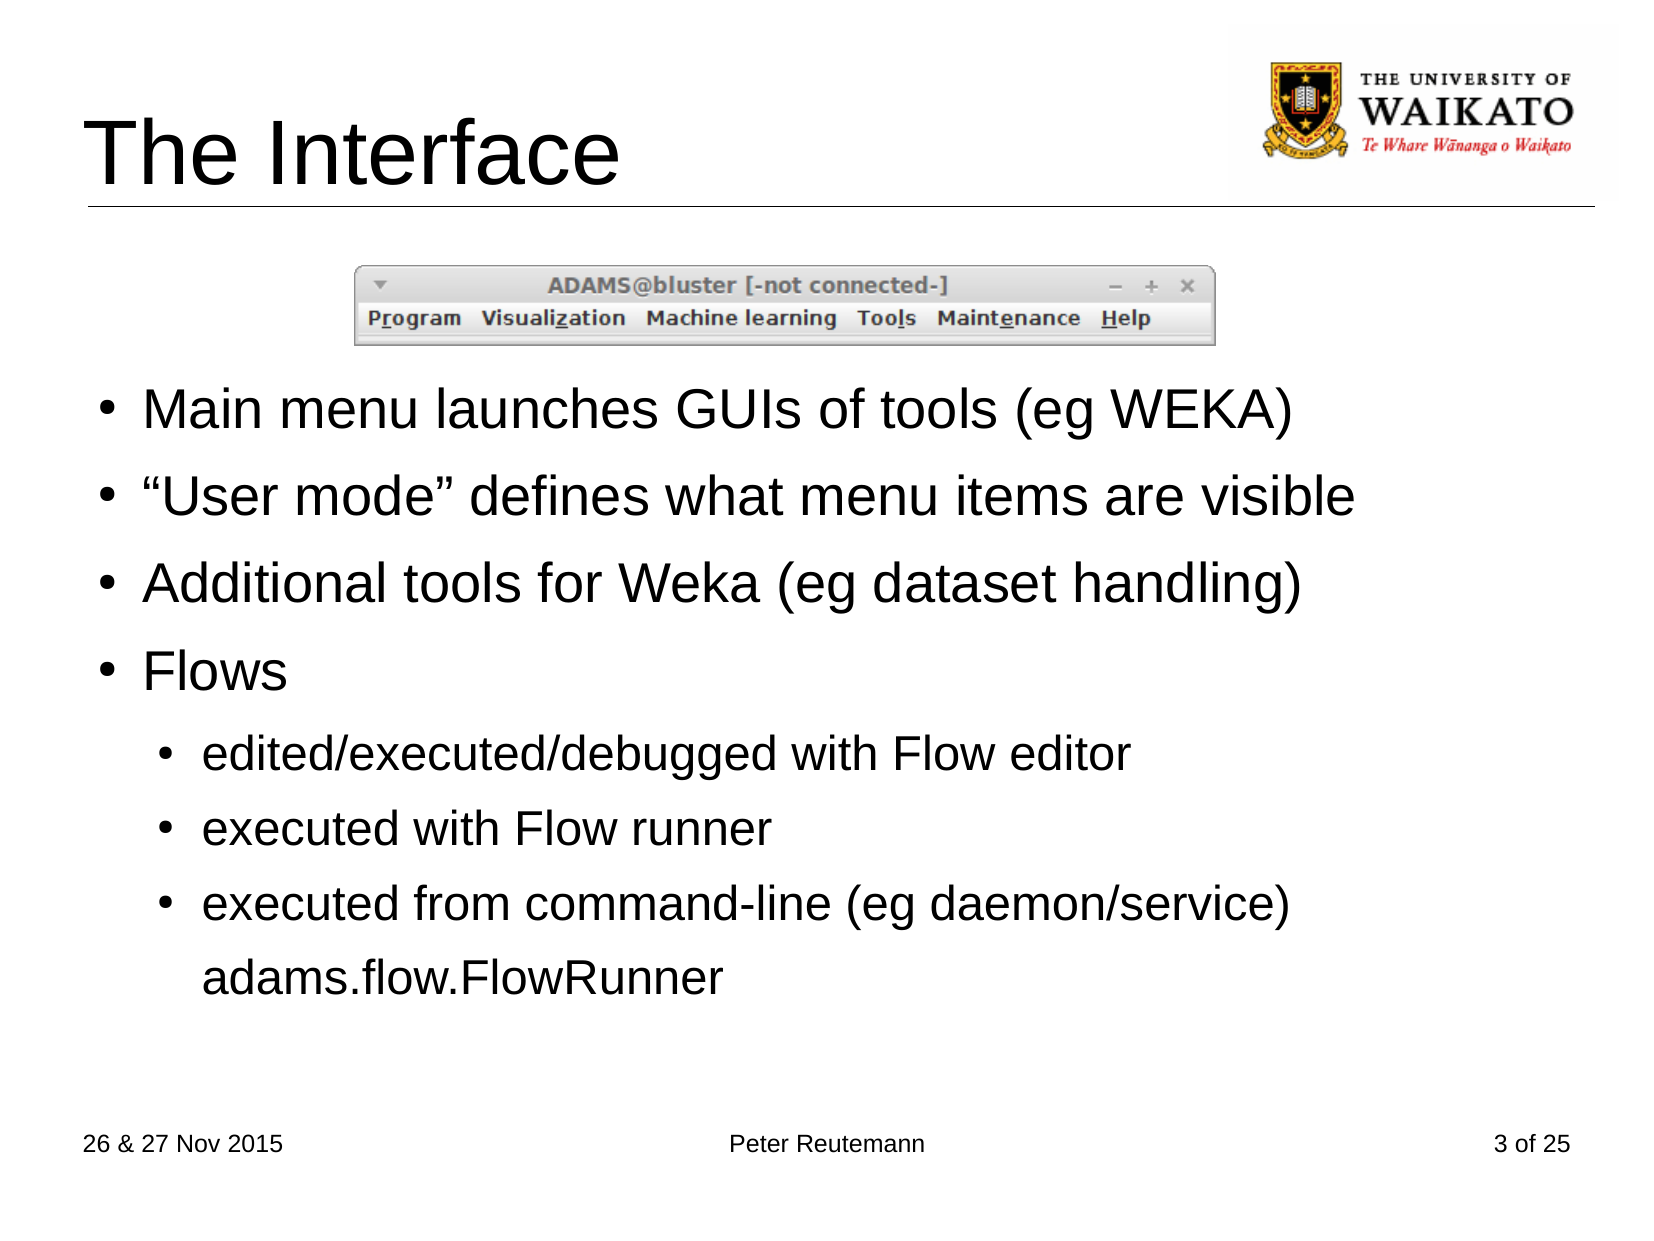

# The Interface
Main menu launches GUIs of tools (eg WEKA)
“User mode” defines what menu items are visible
Additional tools for Weka (eg dataset handling)
Flows
edited/executed/debugged with Flow editor
executed with Flow runner
executed from command-line (eg daemon/service)
adams.flow.FlowRunner
26 & 27 Nov 2015
Peter Reutemann
3